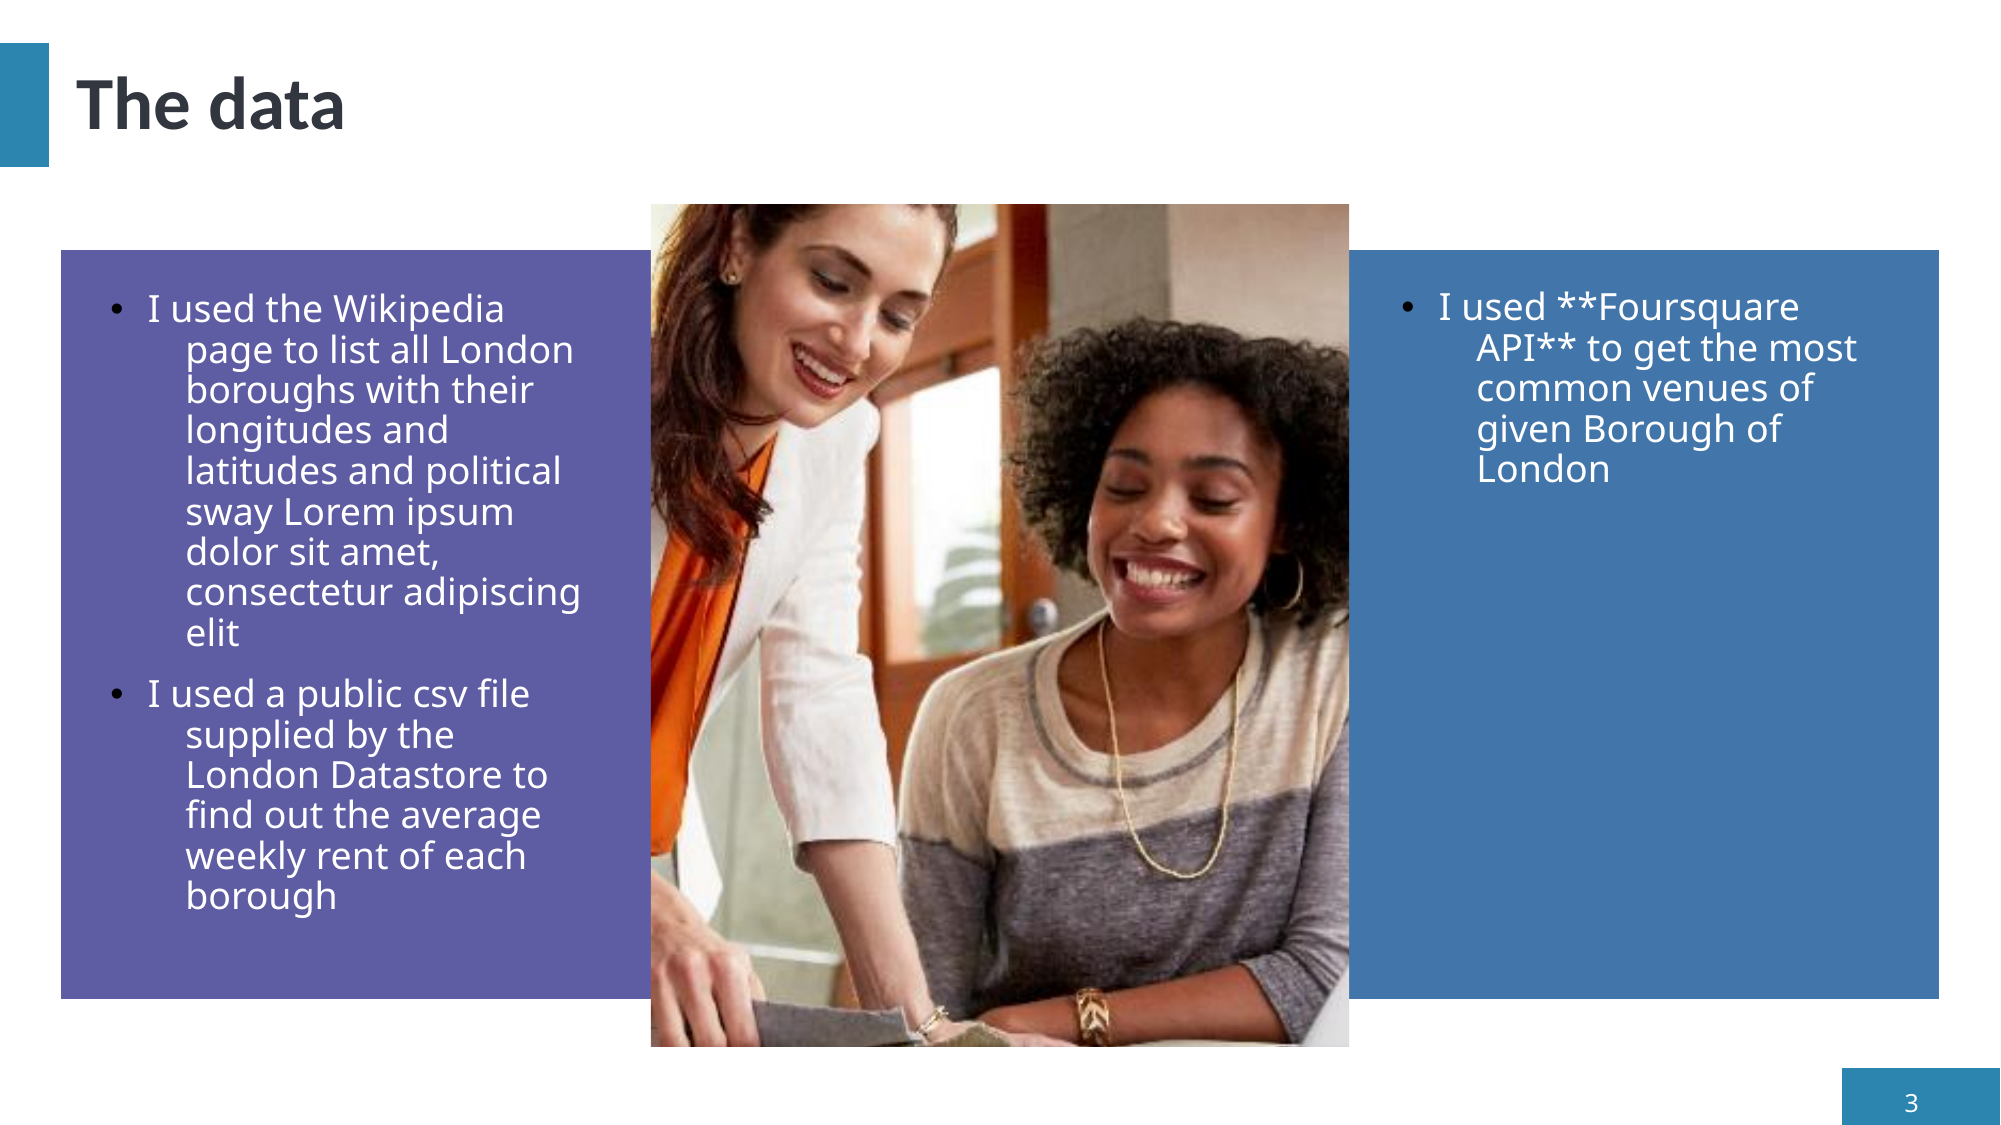

# The data
I used **Foursquare API** to get the most common venues of given Borough of London
I used the Wikipedia page to list all London boroughs with their longitudes and latitudes and political sway Lorem ipsum dolor sit amet, consectetur adipiscing elit
I used a public csv file supplied by the London Datastore to find out the average weekly rent of each borough
3